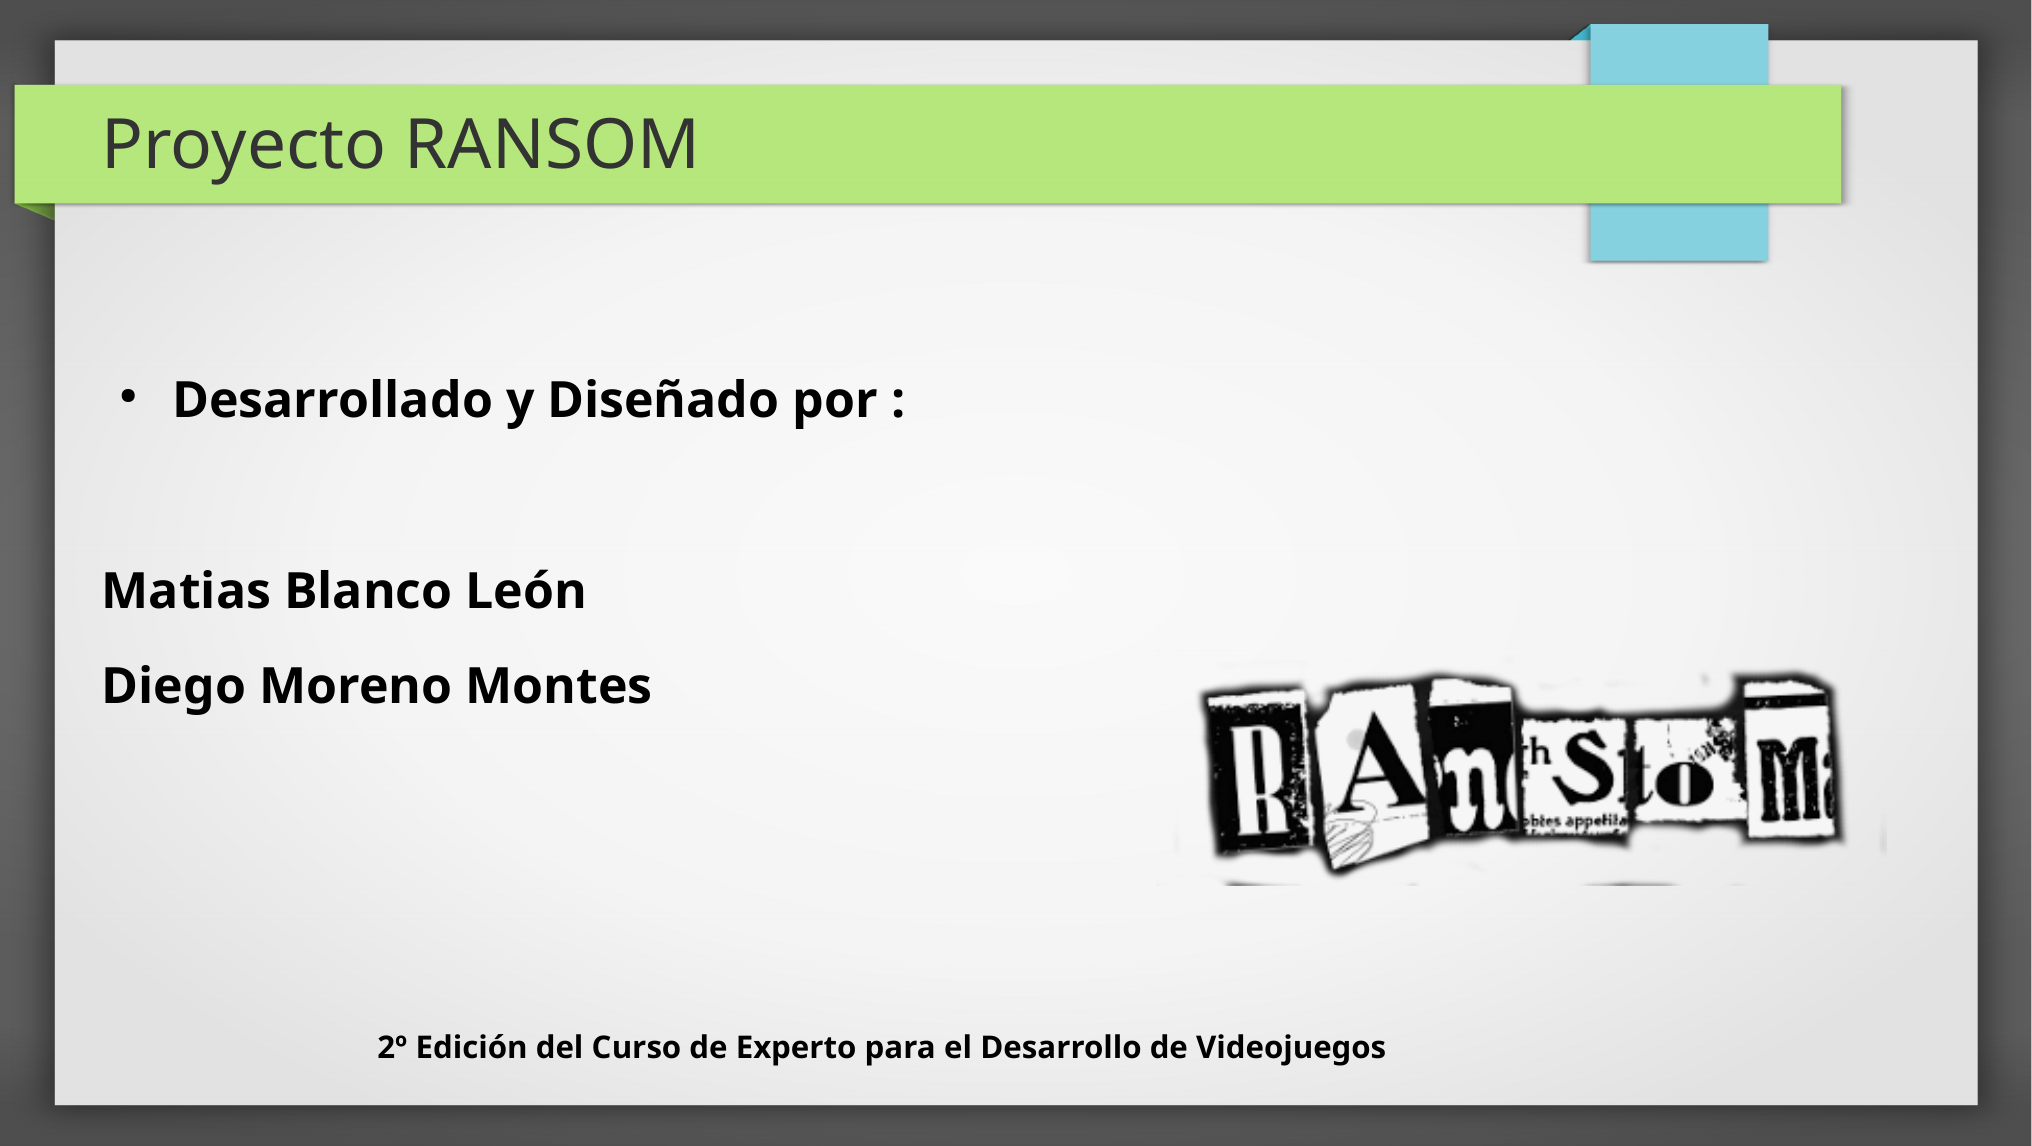

# Proyecto RANSOM
Desarrollado y Diseñado por :
Matias Blanco León
Diego Moreno Montes
2º Edición del Curso de Experto para el Desarrollo de Videojuegos